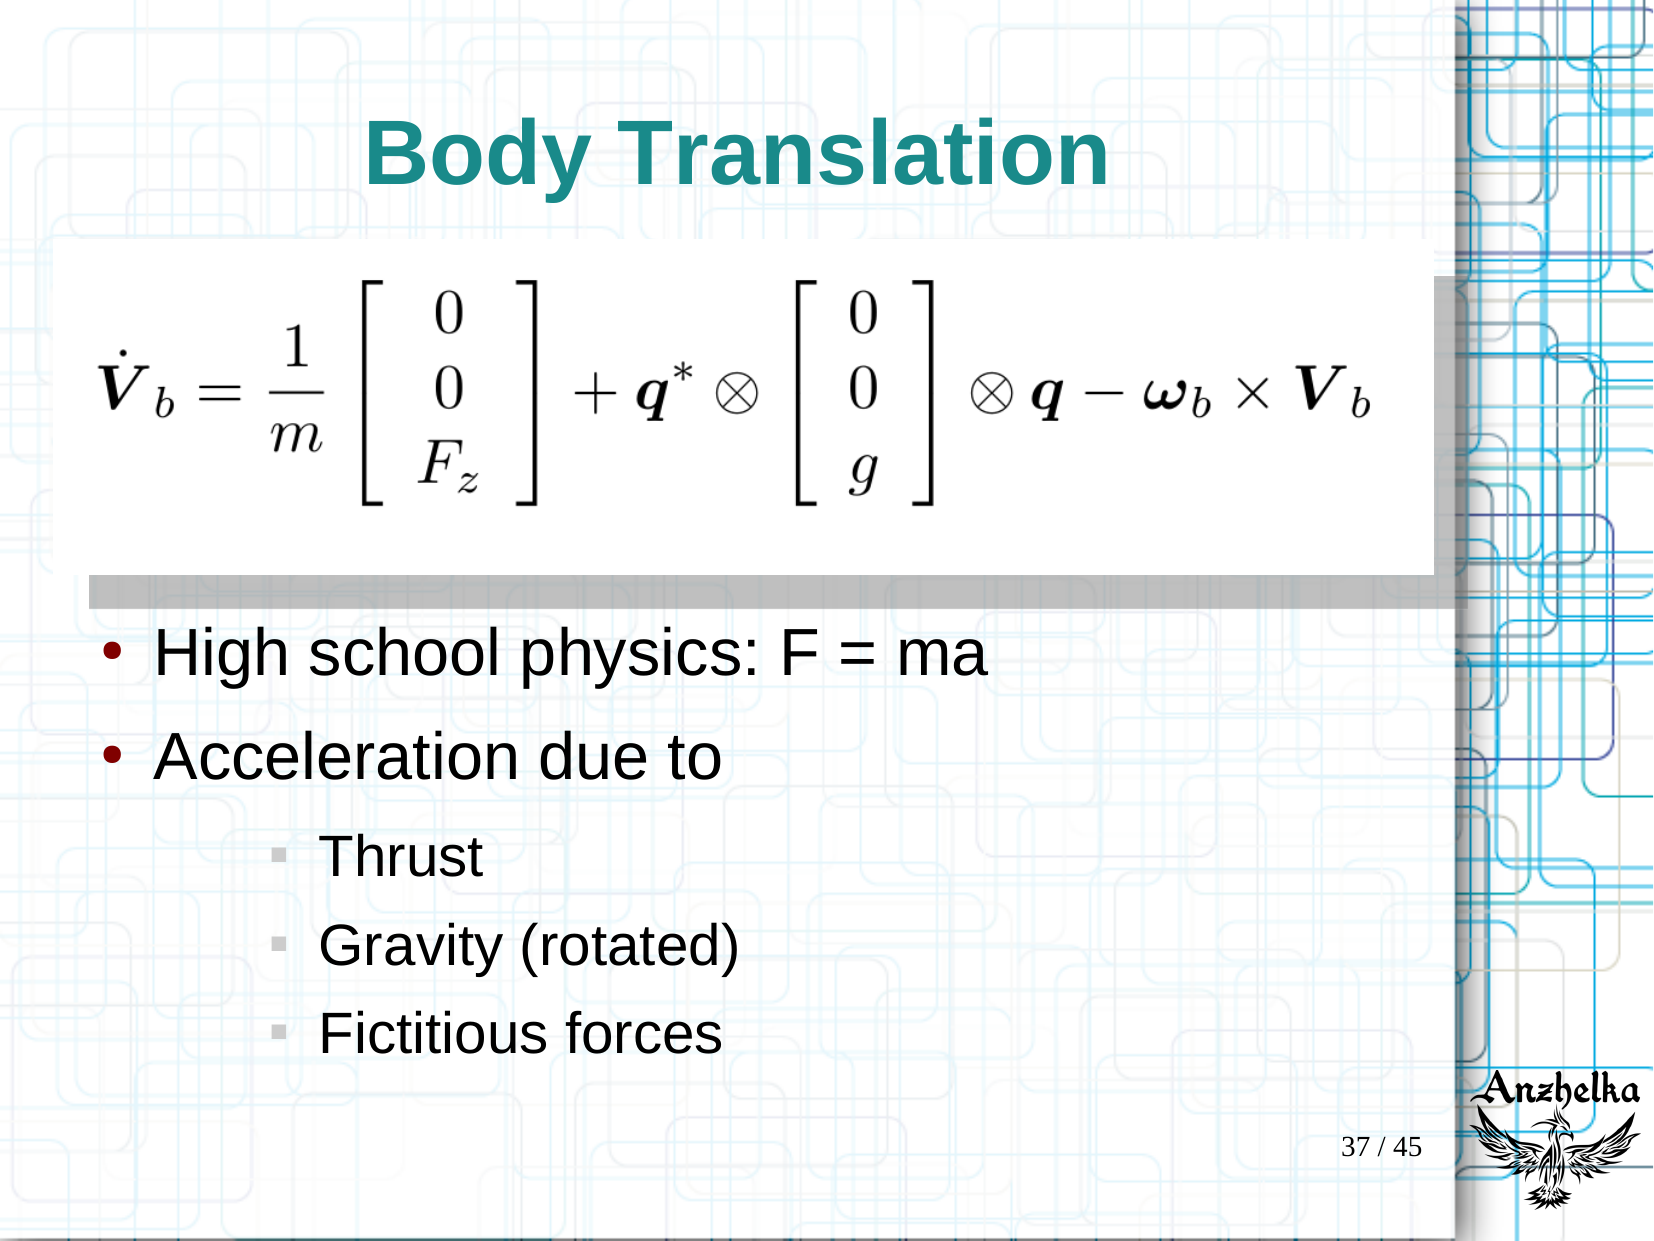

# Body Translation
High school physics: F = ma
Acceleration due to
Thrust
Gravity (rotated)
Fictitious forces
37